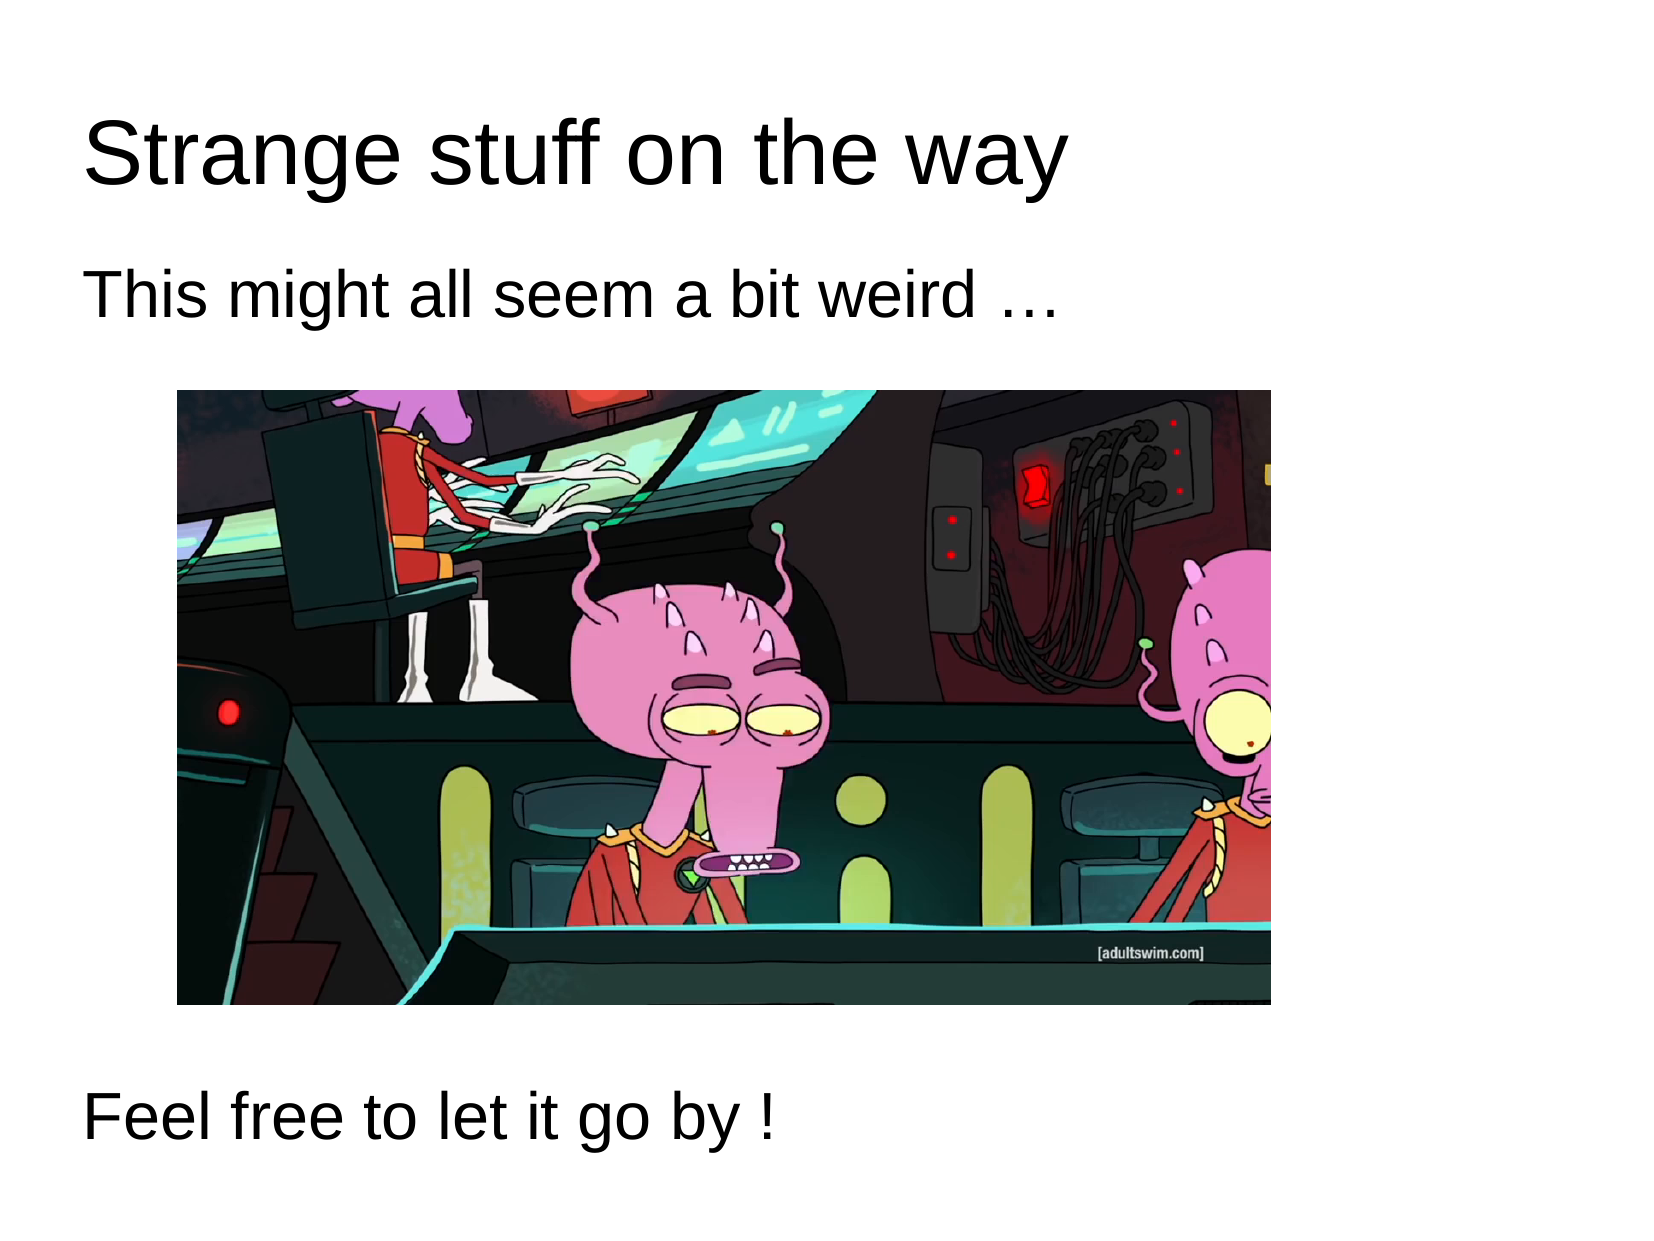

# Strange stuff on the way
This might all seem a bit weird …
Feel free to let it go by !